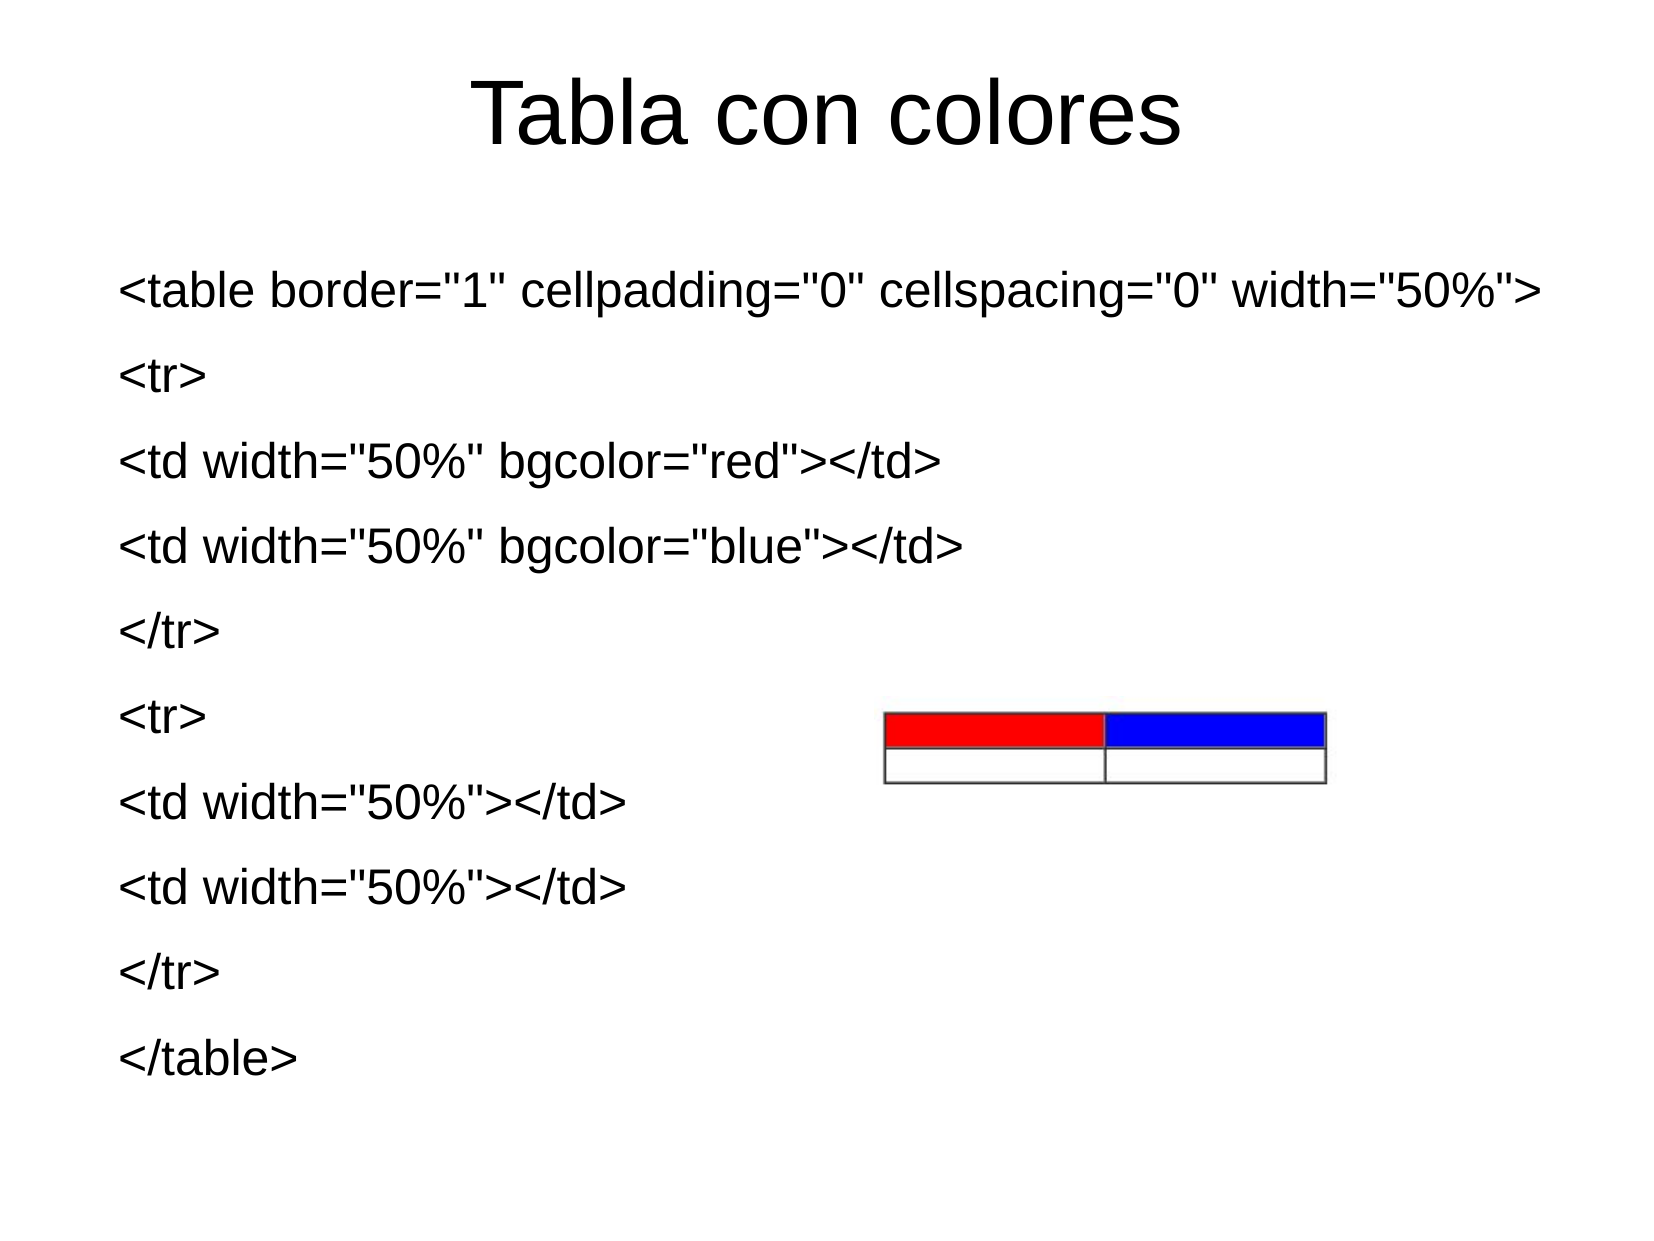

# Tabla con colores
<table border="1" cellpadding="0" cellspacing="0" width="50%">
<tr>
<td width="50%" bgcolor="red"></td>
<td width="50%" bgcolor="blue"></td>
</tr>
<tr>
<td width="50%"></td>
<td width="50%"></td>
</tr>
</table>